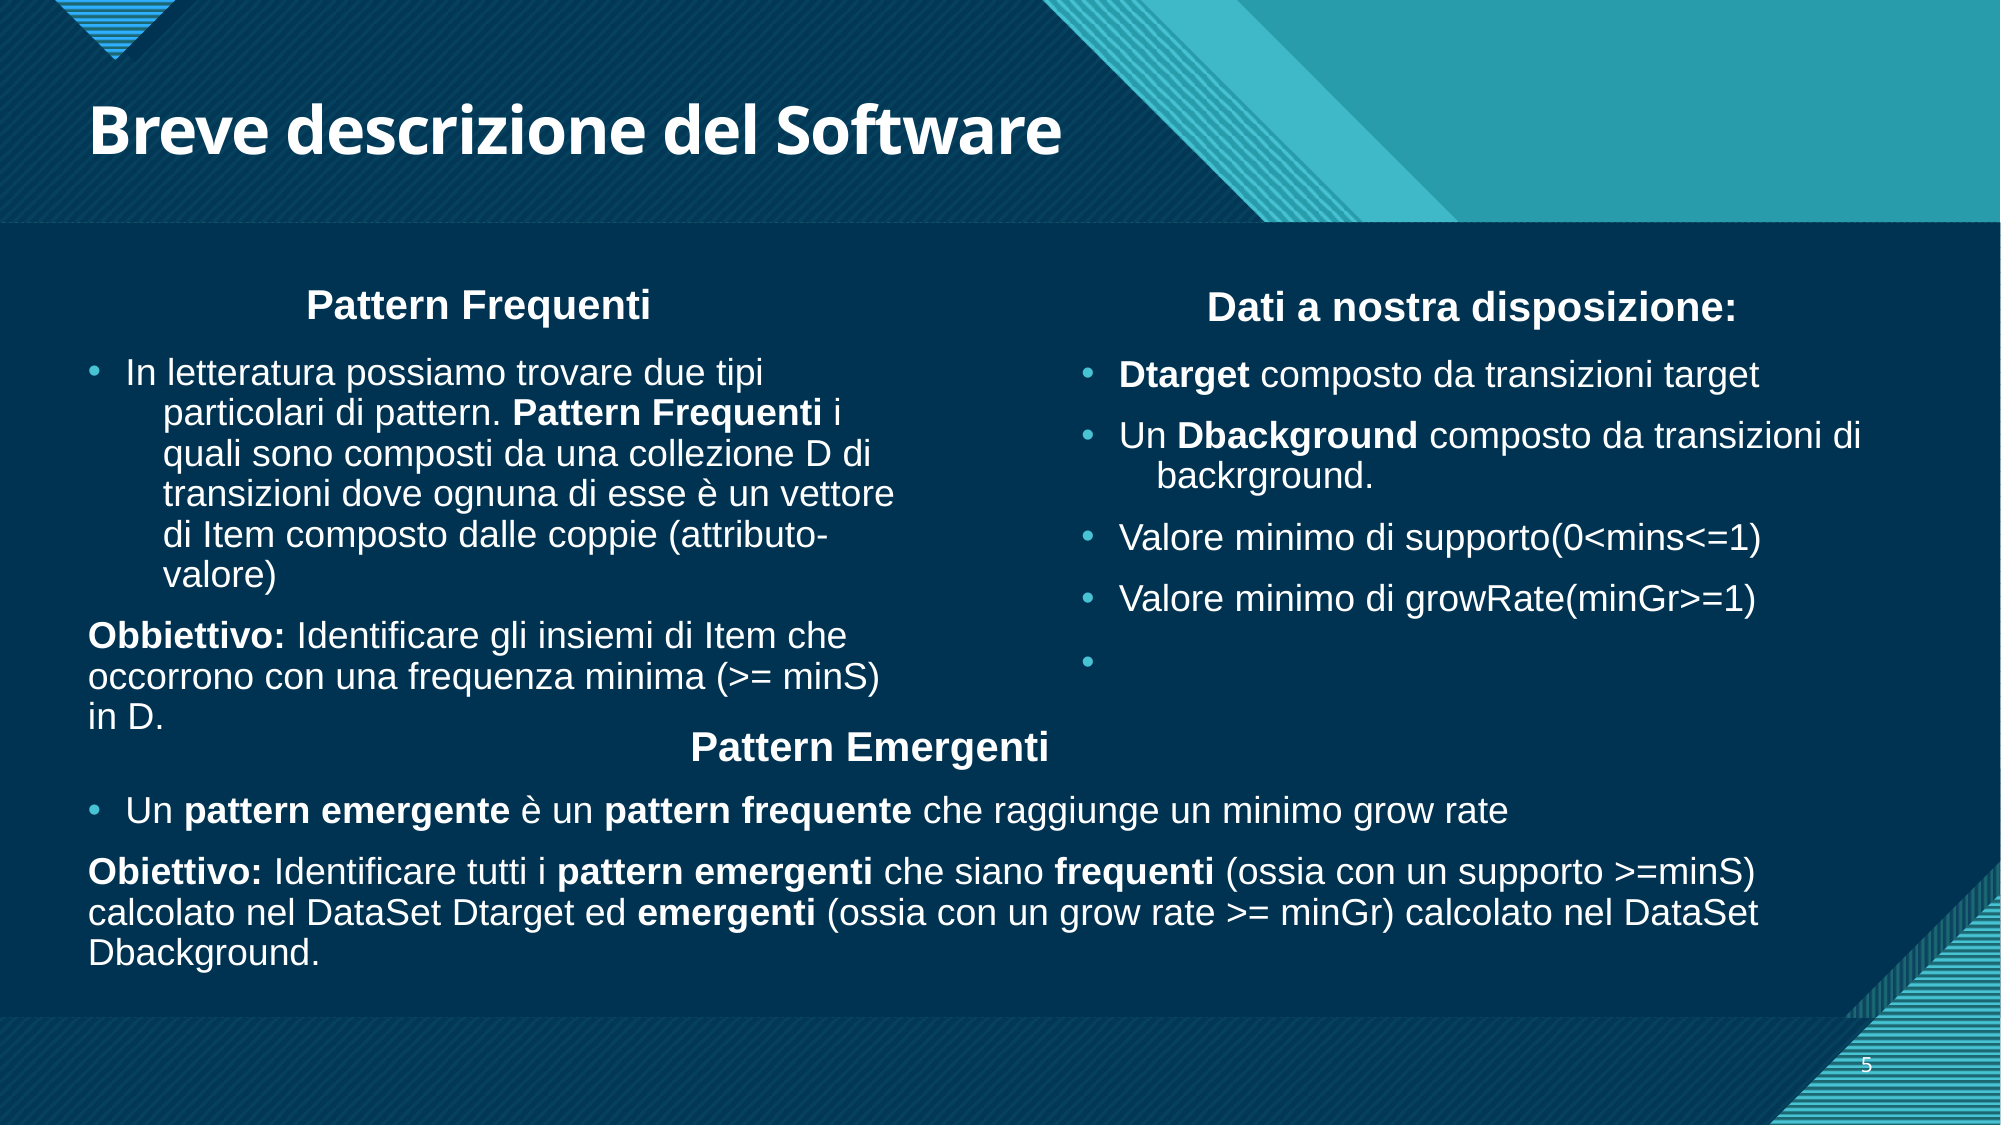

# Breve descrizione del Software
Pattern Frequenti
Dati a nostra disposizione:
In letteratura possiamo trovare due tipi particolari di pattern. Pattern Frequenti i quali sono composti da una collezione D di transizioni dove ognuna di esse è un vettore di Item composto dalle coppie (attributo-valore)
Obbiettivo: Identificare gli insiemi di Item che occorrono con una frequenza minima (>= minS) in D.
Dtarget composto da transizioni target
Un Dbackground composto da transizioni di backrground.
Valore minimo di supporto(0<mins<=1)
Valore minimo di growRate(minGr>=1)
Pattern Emergenti
Un pattern emergente è un pattern frequente che raggiunge un minimo grow rate
Obiettivo: Identificare tutti i pattern emergenti che siano frequenti (ossia con un supporto >=minS) calcolato nel DataSet Dtarget ed emergenti (ossia con un grow rate >= minGr) calcolato nel DataSet Dbackground.